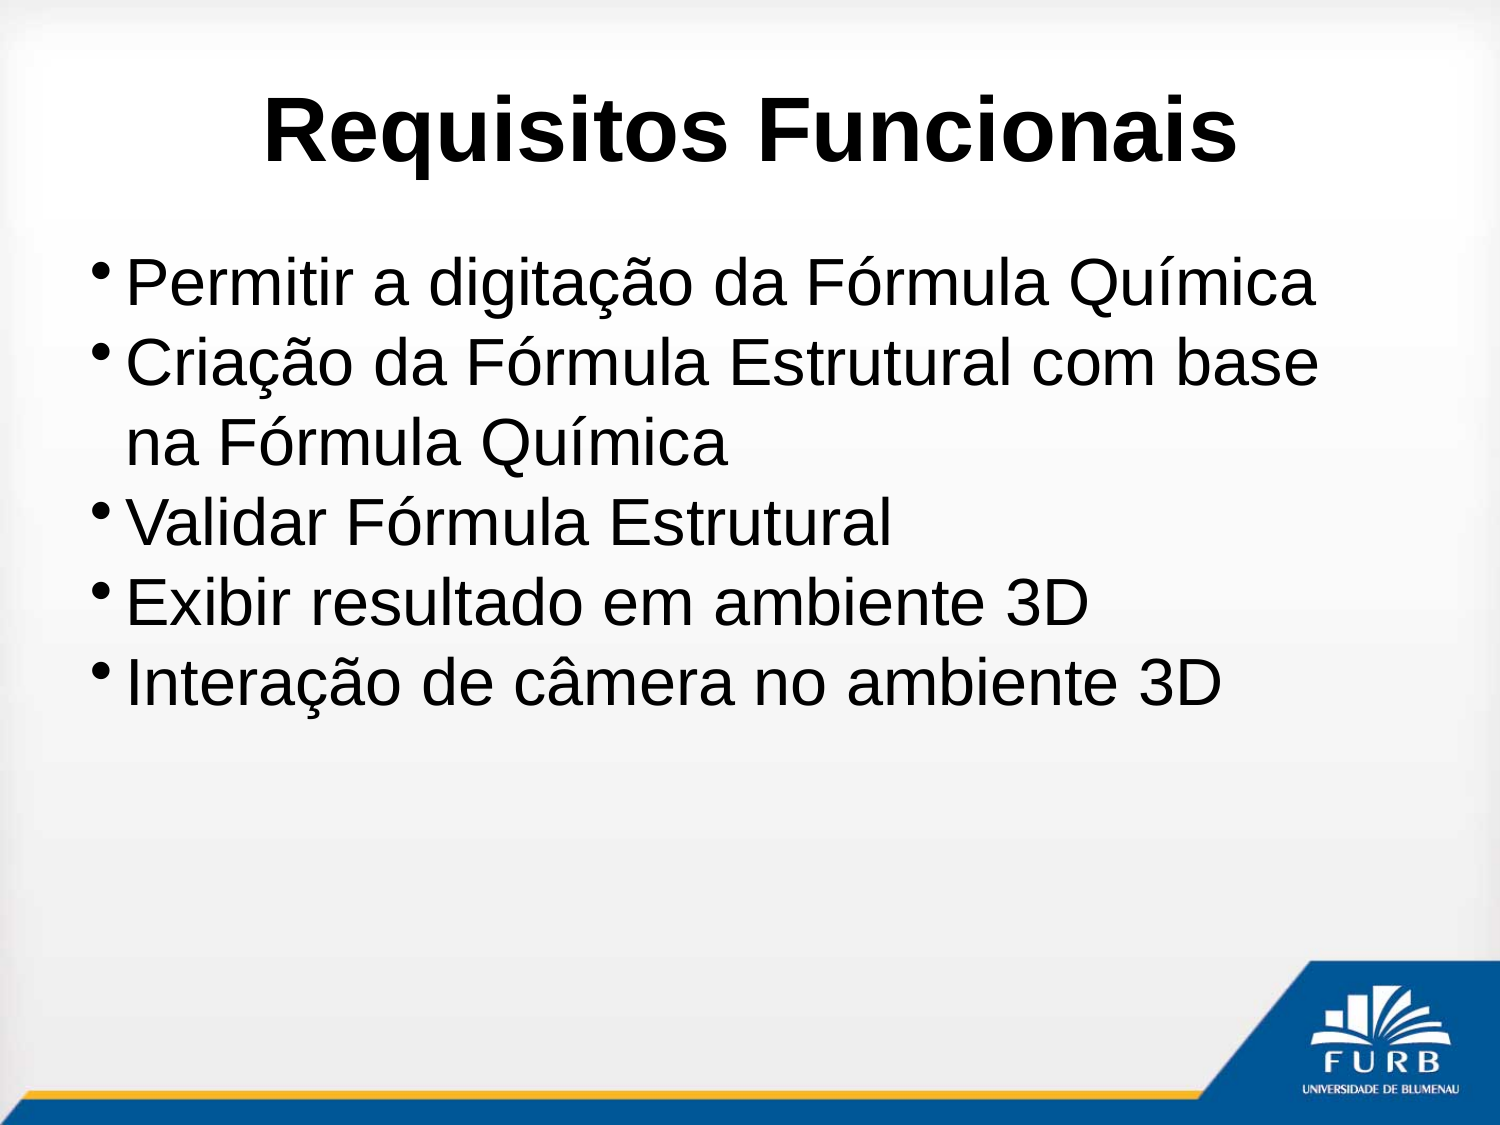

Requisitos Funcionais
Permitir a digitação da Fórmula Química
Criação da Fórmula Estrutural com base na Fórmula Química
Validar Fórmula Estrutural
Exibir resultado em ambiente 3D
Interação de câmera no ambiente 3D